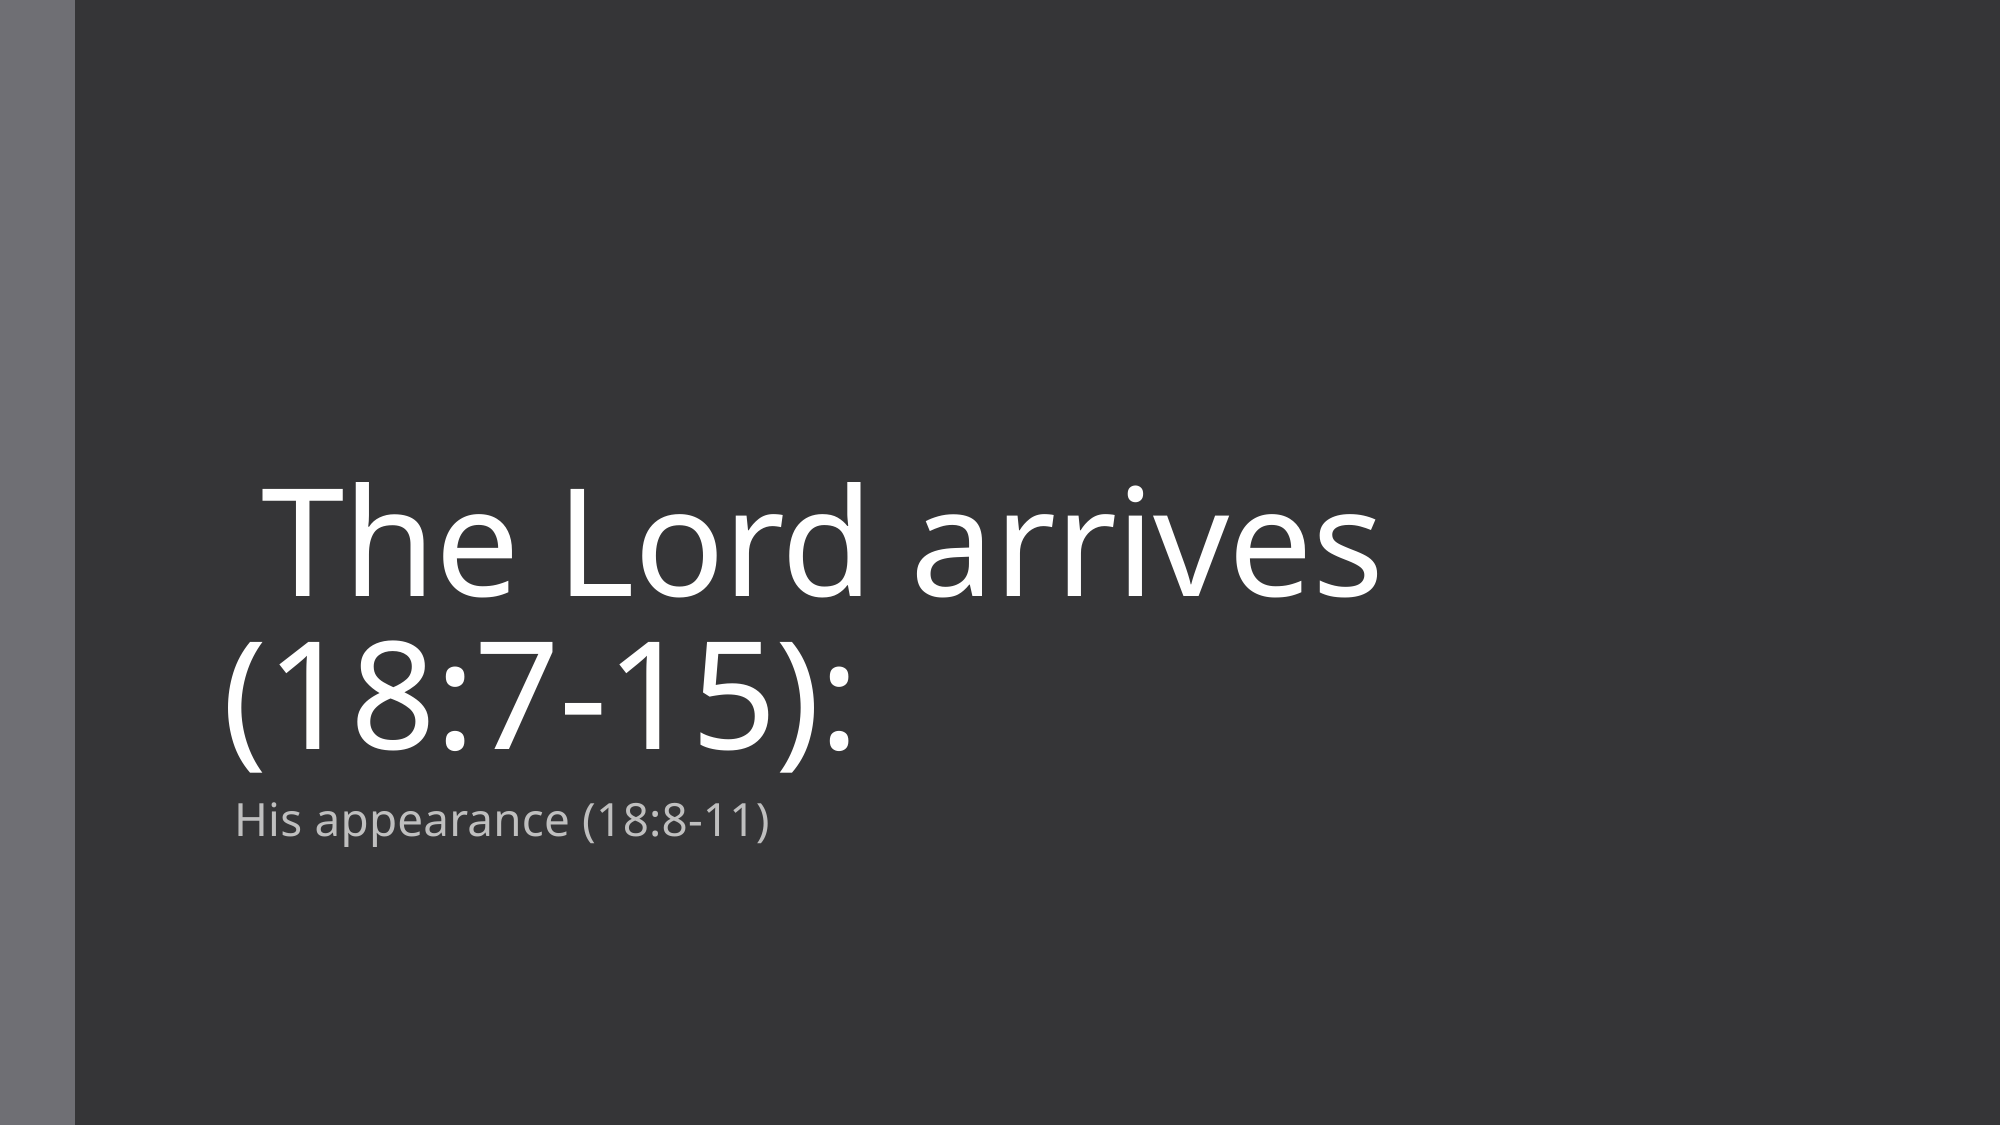

# The Lord arrives (18:7-15):
 His appearance (18:8-11)